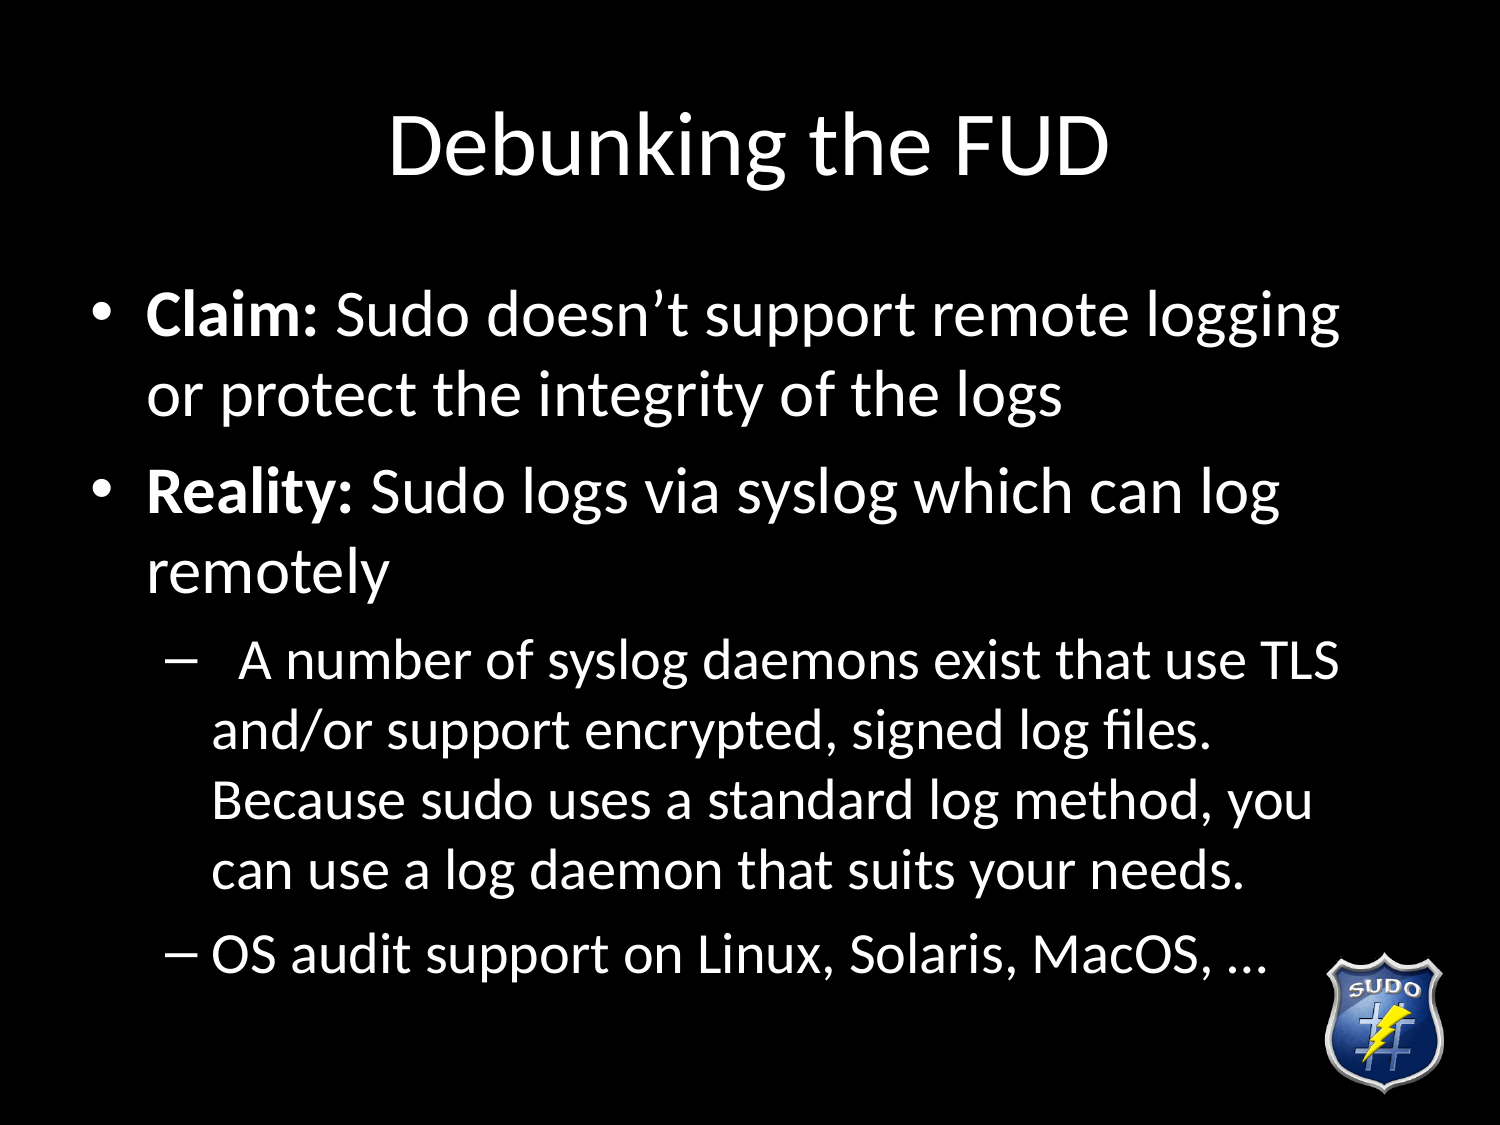

# Debunking the FUD
Claim: Sudo doesn’t support remote logging or protect the integrity of the logs
Reality: Sudo logs via syslog which can log remotely
 A number of syslog daemons exist that use TLS and/or support encrypted, signed log files. Because sudo uses a standard log method, you can use a log daemon that suits your needs.
OS audit support on Linux, Solaris, MacOS, …